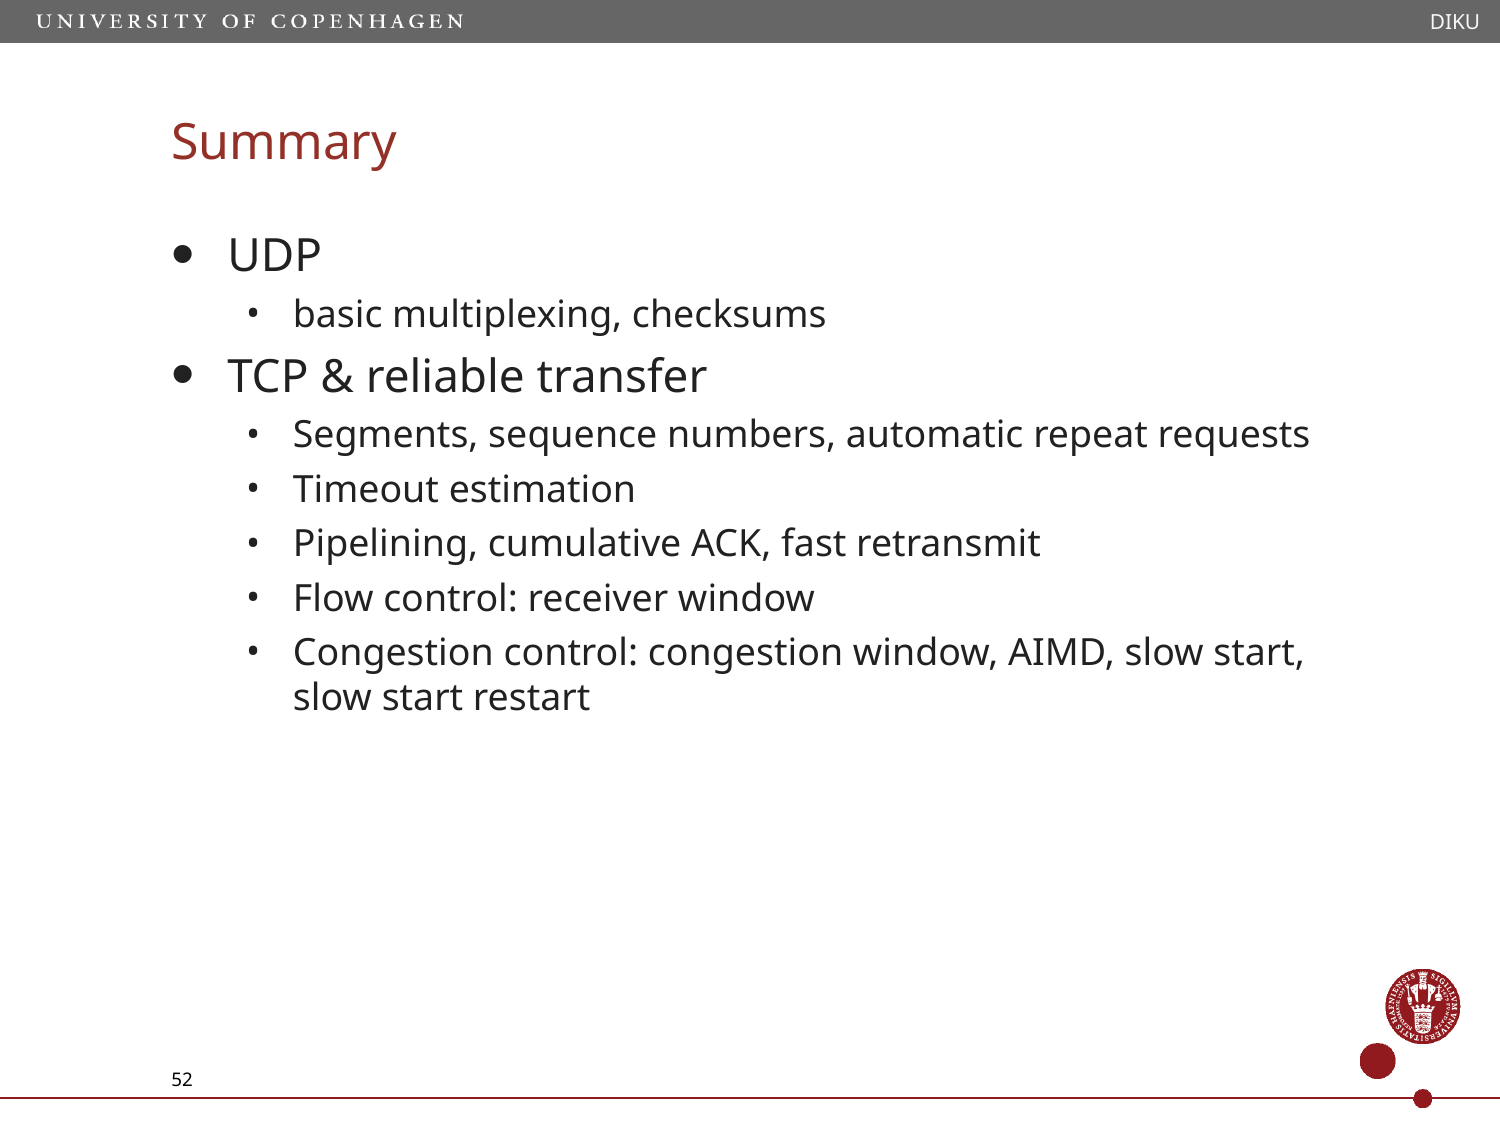

DIKU
# Summary
UDP
basic multiplexing, checksums
TCP & reliable transfer
Segments, sequence numbers, automatic repeat requests
Timeout estimation
Pipelining, cumulative ACK, fast retransmit
Flow control: receiver window
Congestion control: congestion window, AIMD, slow start, slow start restart